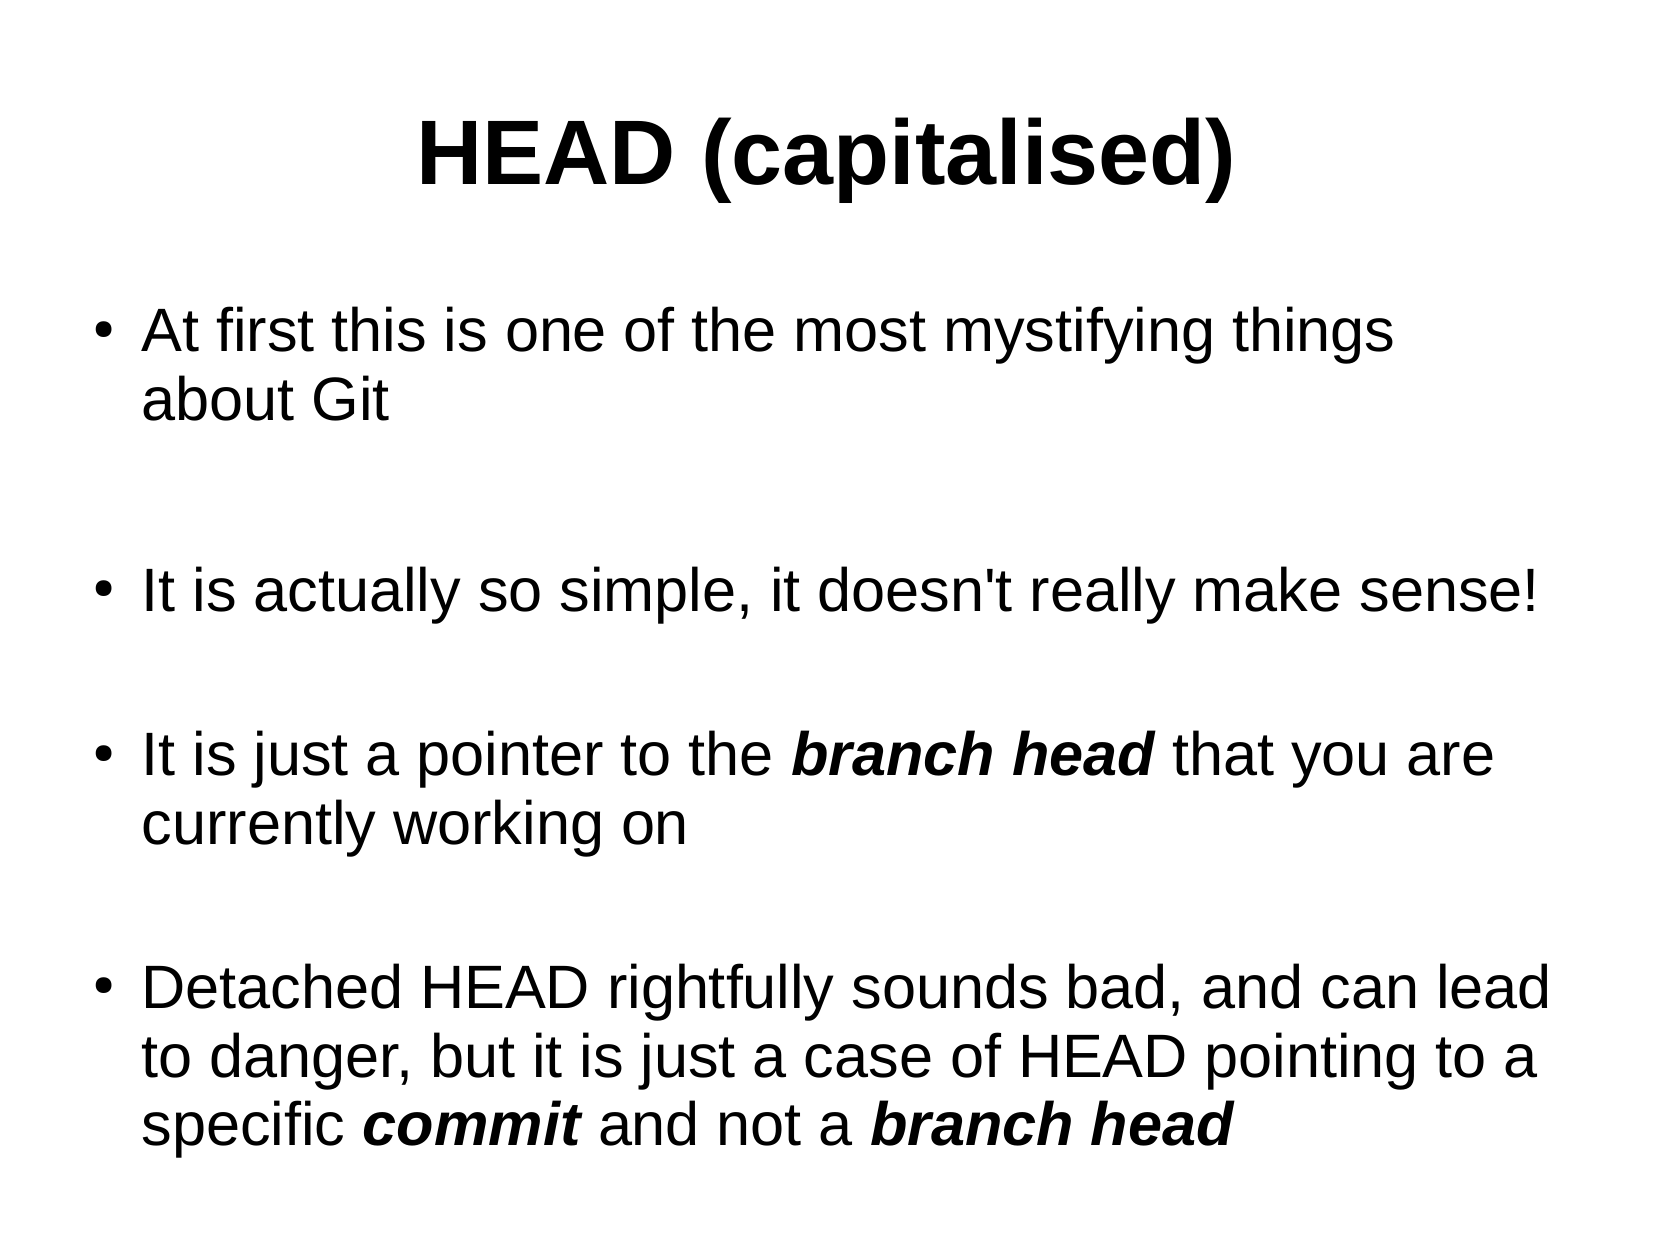

# HEAD (capitalised)
At first this is one of the most mystifying things about Git
It is actually so simple, it doesn't really make sense!
It is just a pointer to the branch head that you are currently working on
Detached HEAD rightfully sounds bad, and can lead to danger, but it is just a case of HEAD pointing to a specific commit and not a branch head